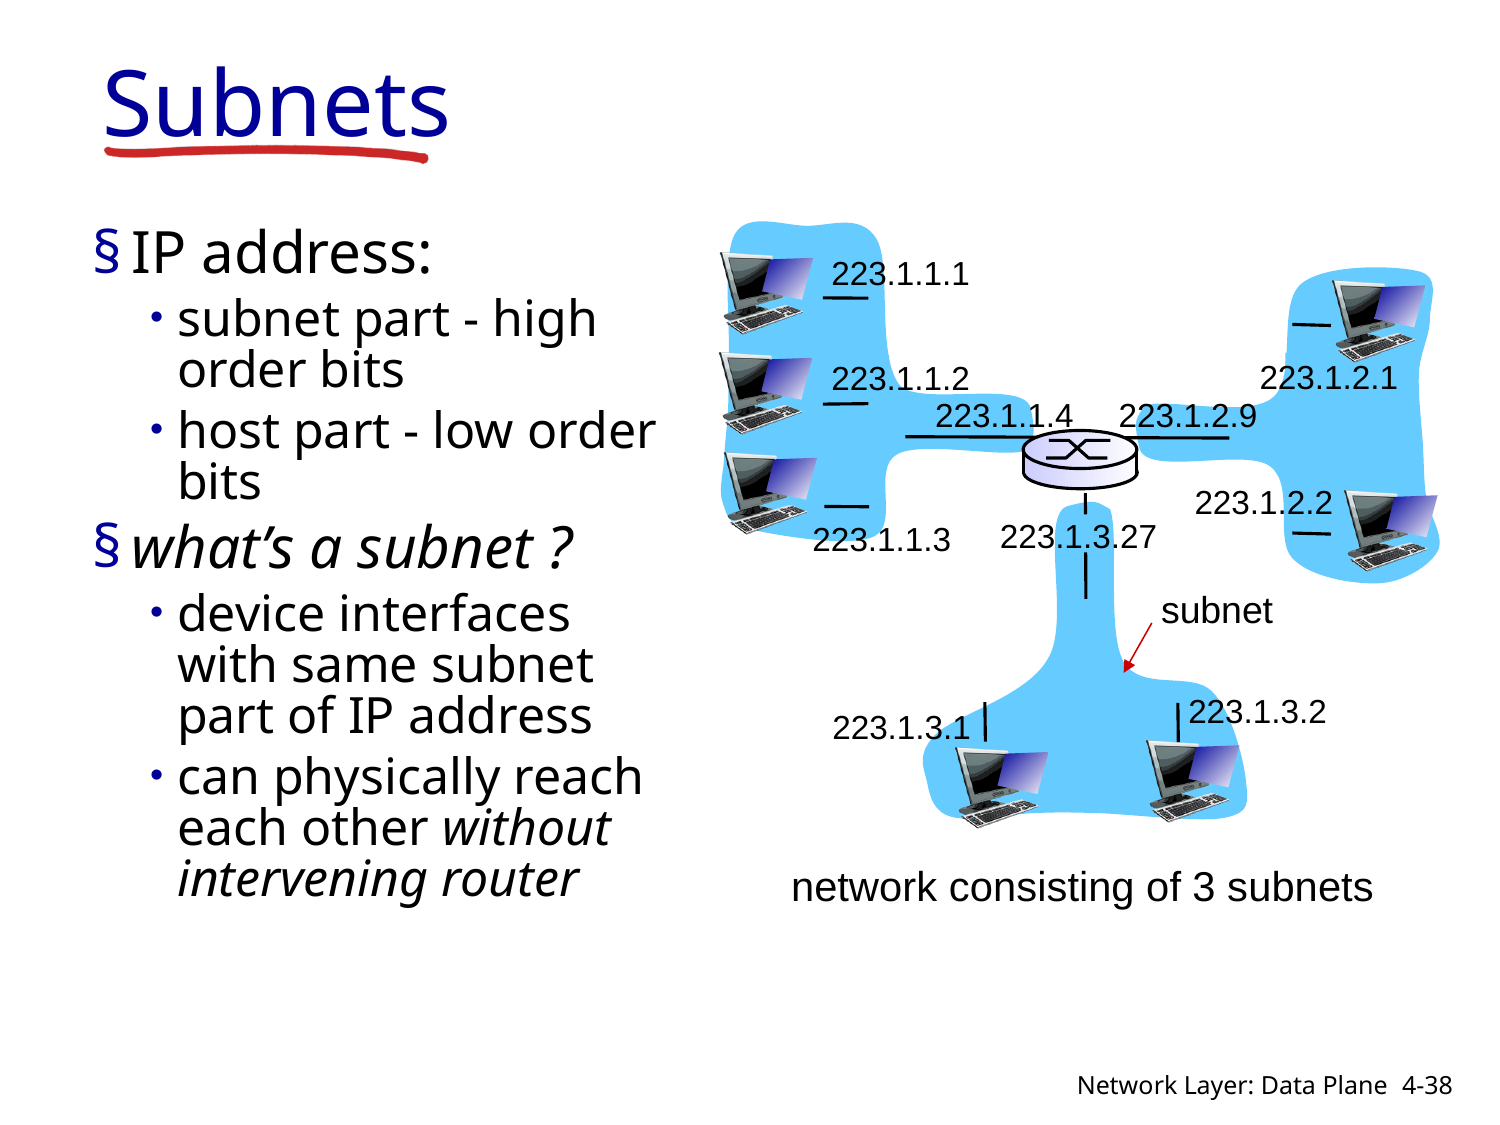

# Subnets
IP address:
subnet part - high order bits
host part - low order bits
what’s a subnet ?
device interfaces with same subnet part of IP address
can physically reach each other without intervening router
223.1.1.1
223.1.2.1
223.1.1.2
223.1.1.4
223.1.2.9
223.1.2.2
223.1.3.27
223.1.1.3
subnet
223.1.3.2
223.1.3.1
network consisting of 3 subnets
Network Layer: Data Plane